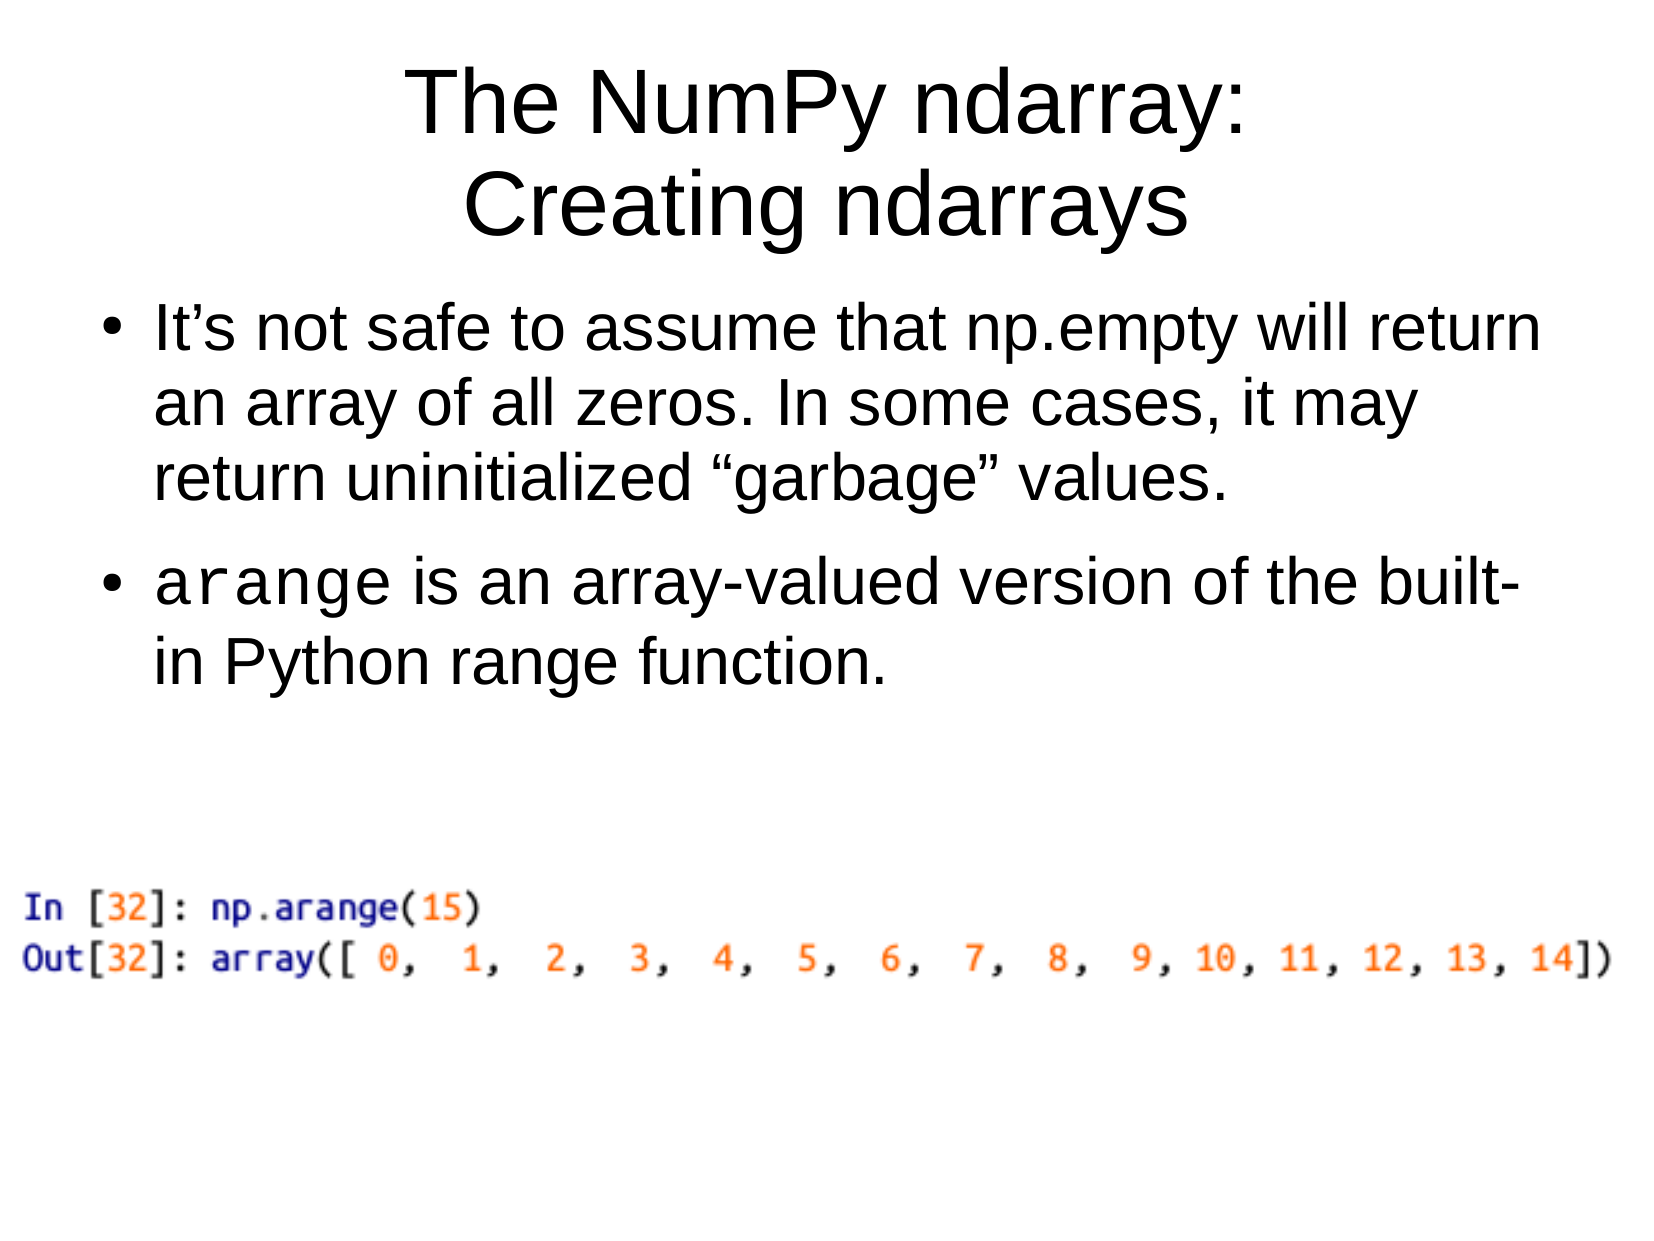

# The NumPy ndarray: Creating ndarrays
It’s not safe to assume that np.empty will return an array of all zeros. In some cases, it may return uninitialized “garbage” values.
arange is an array-valued version of the built-in Python range function.